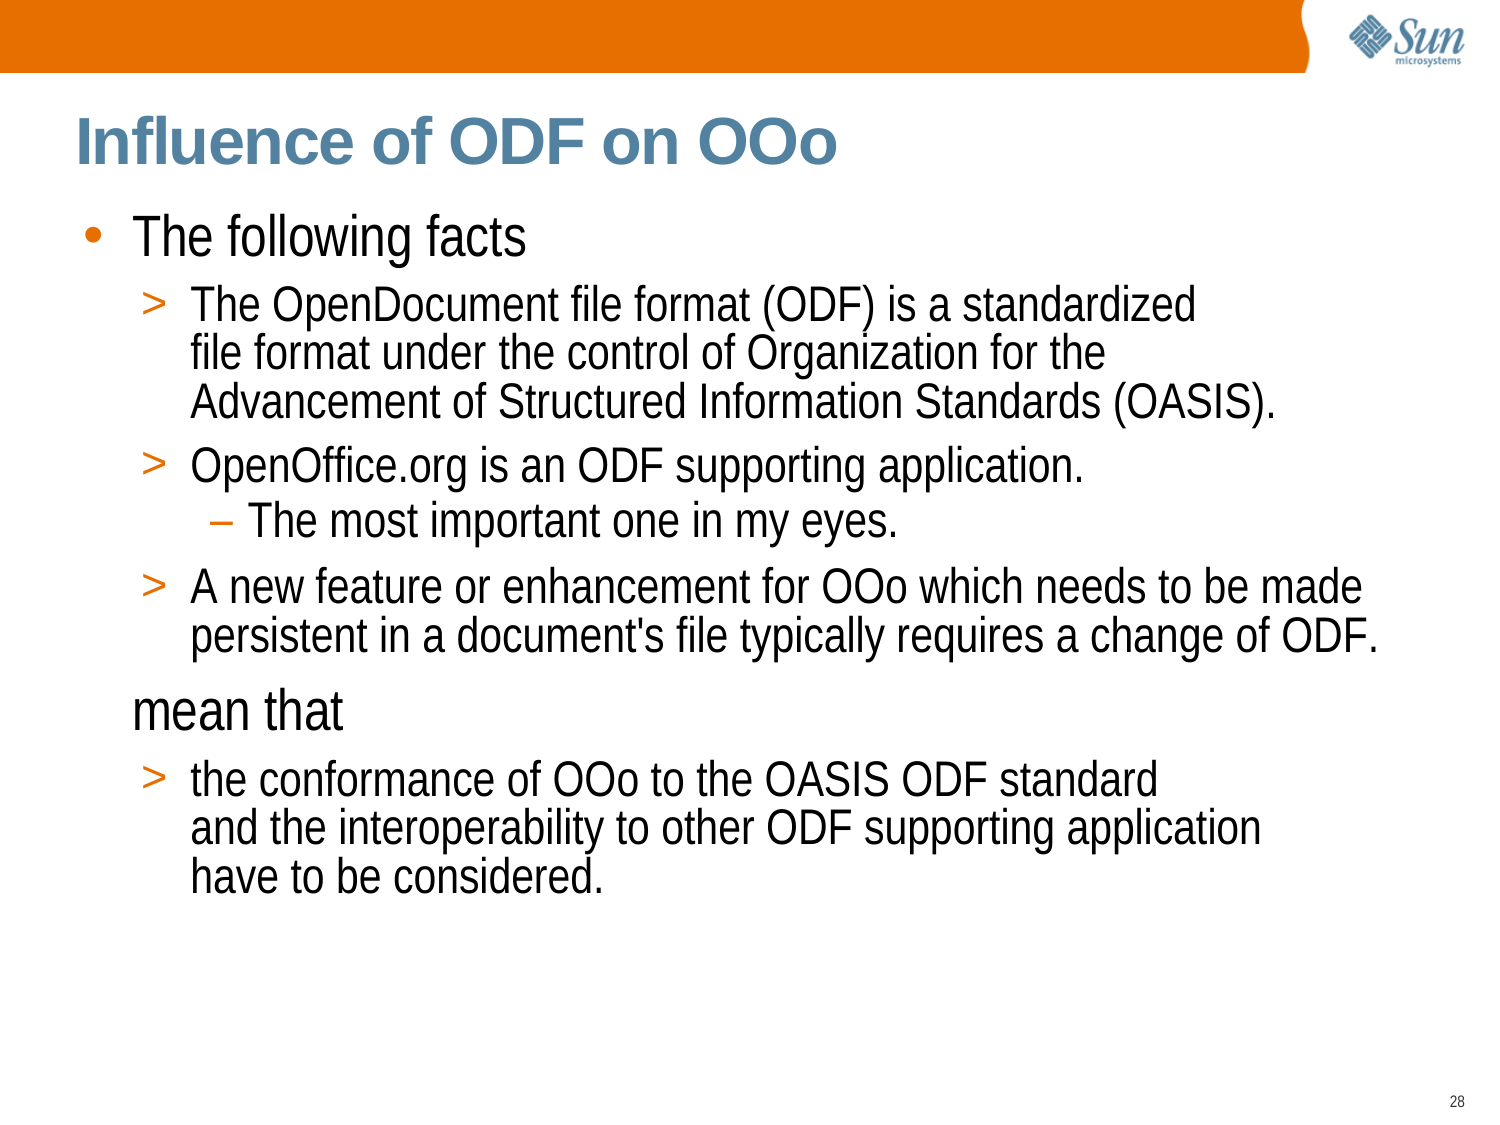

# Influence of ODF on OOo
The following facts
The OpenDocument file format (ODF) is a standardized
file format under the control of Organization for the
Advancement of Structured Information Standards (OASIS).
OpenOffice.org is an ODF supporting application.
The most important one in my eyes.
A new feature or enhancement for OOo which needs to be made persistent in a document's file typically requires a change of ODF.
mean that
the conformance of OOo to the OASIS ODF standard
and the interoperability to other ODF supporting application
have to be considered.